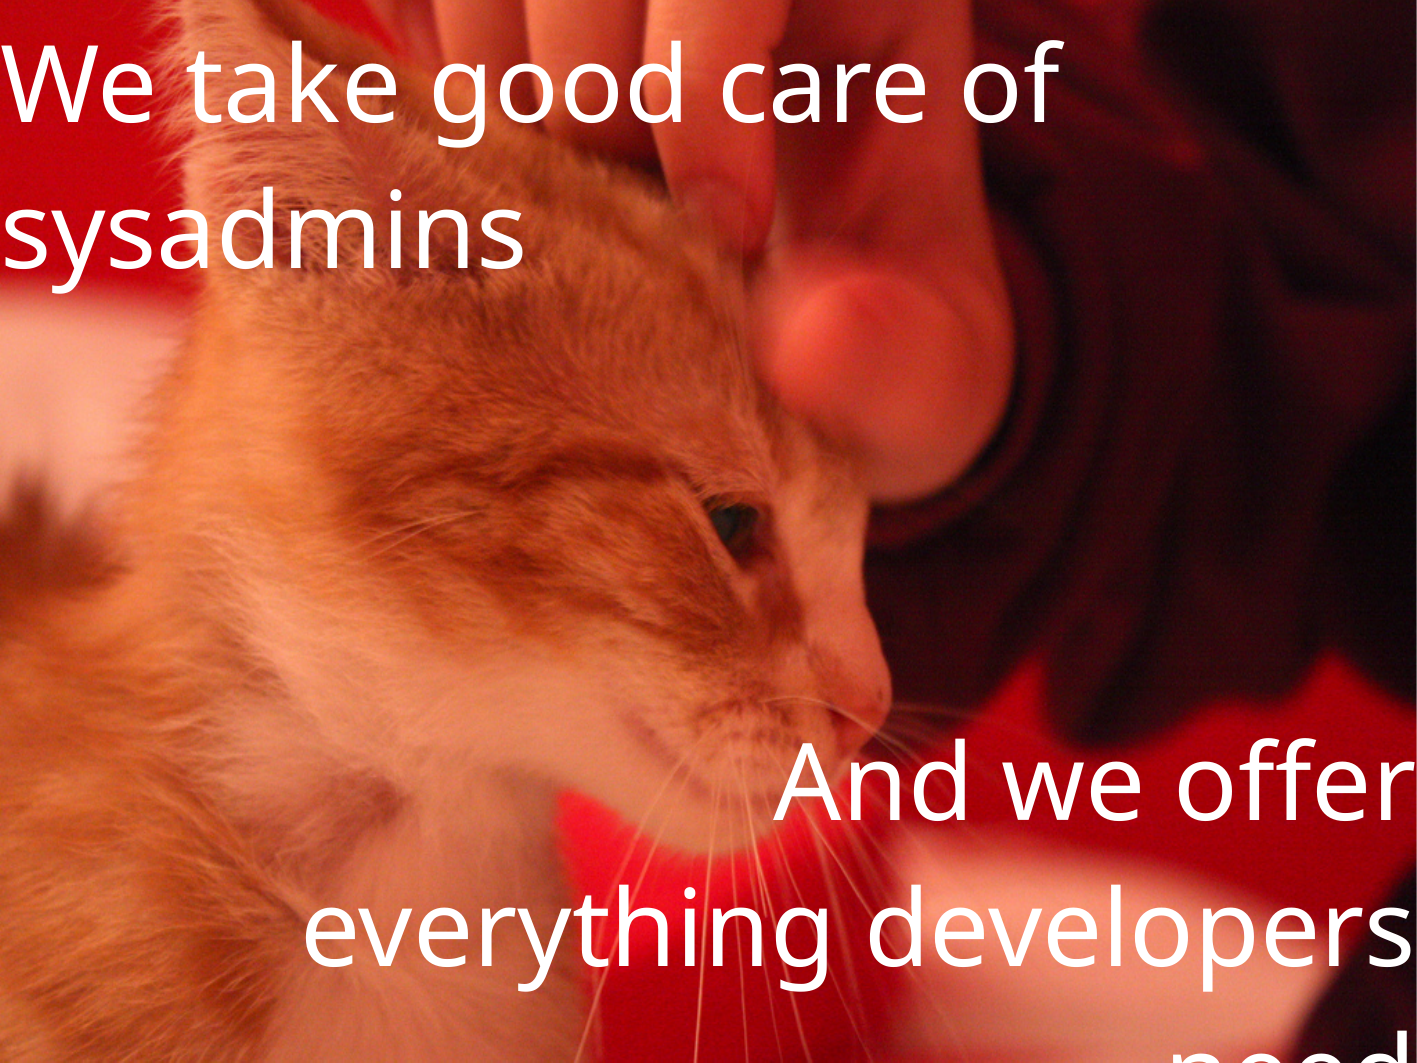

We take good care of sysadmins
And we offer
everything developers need